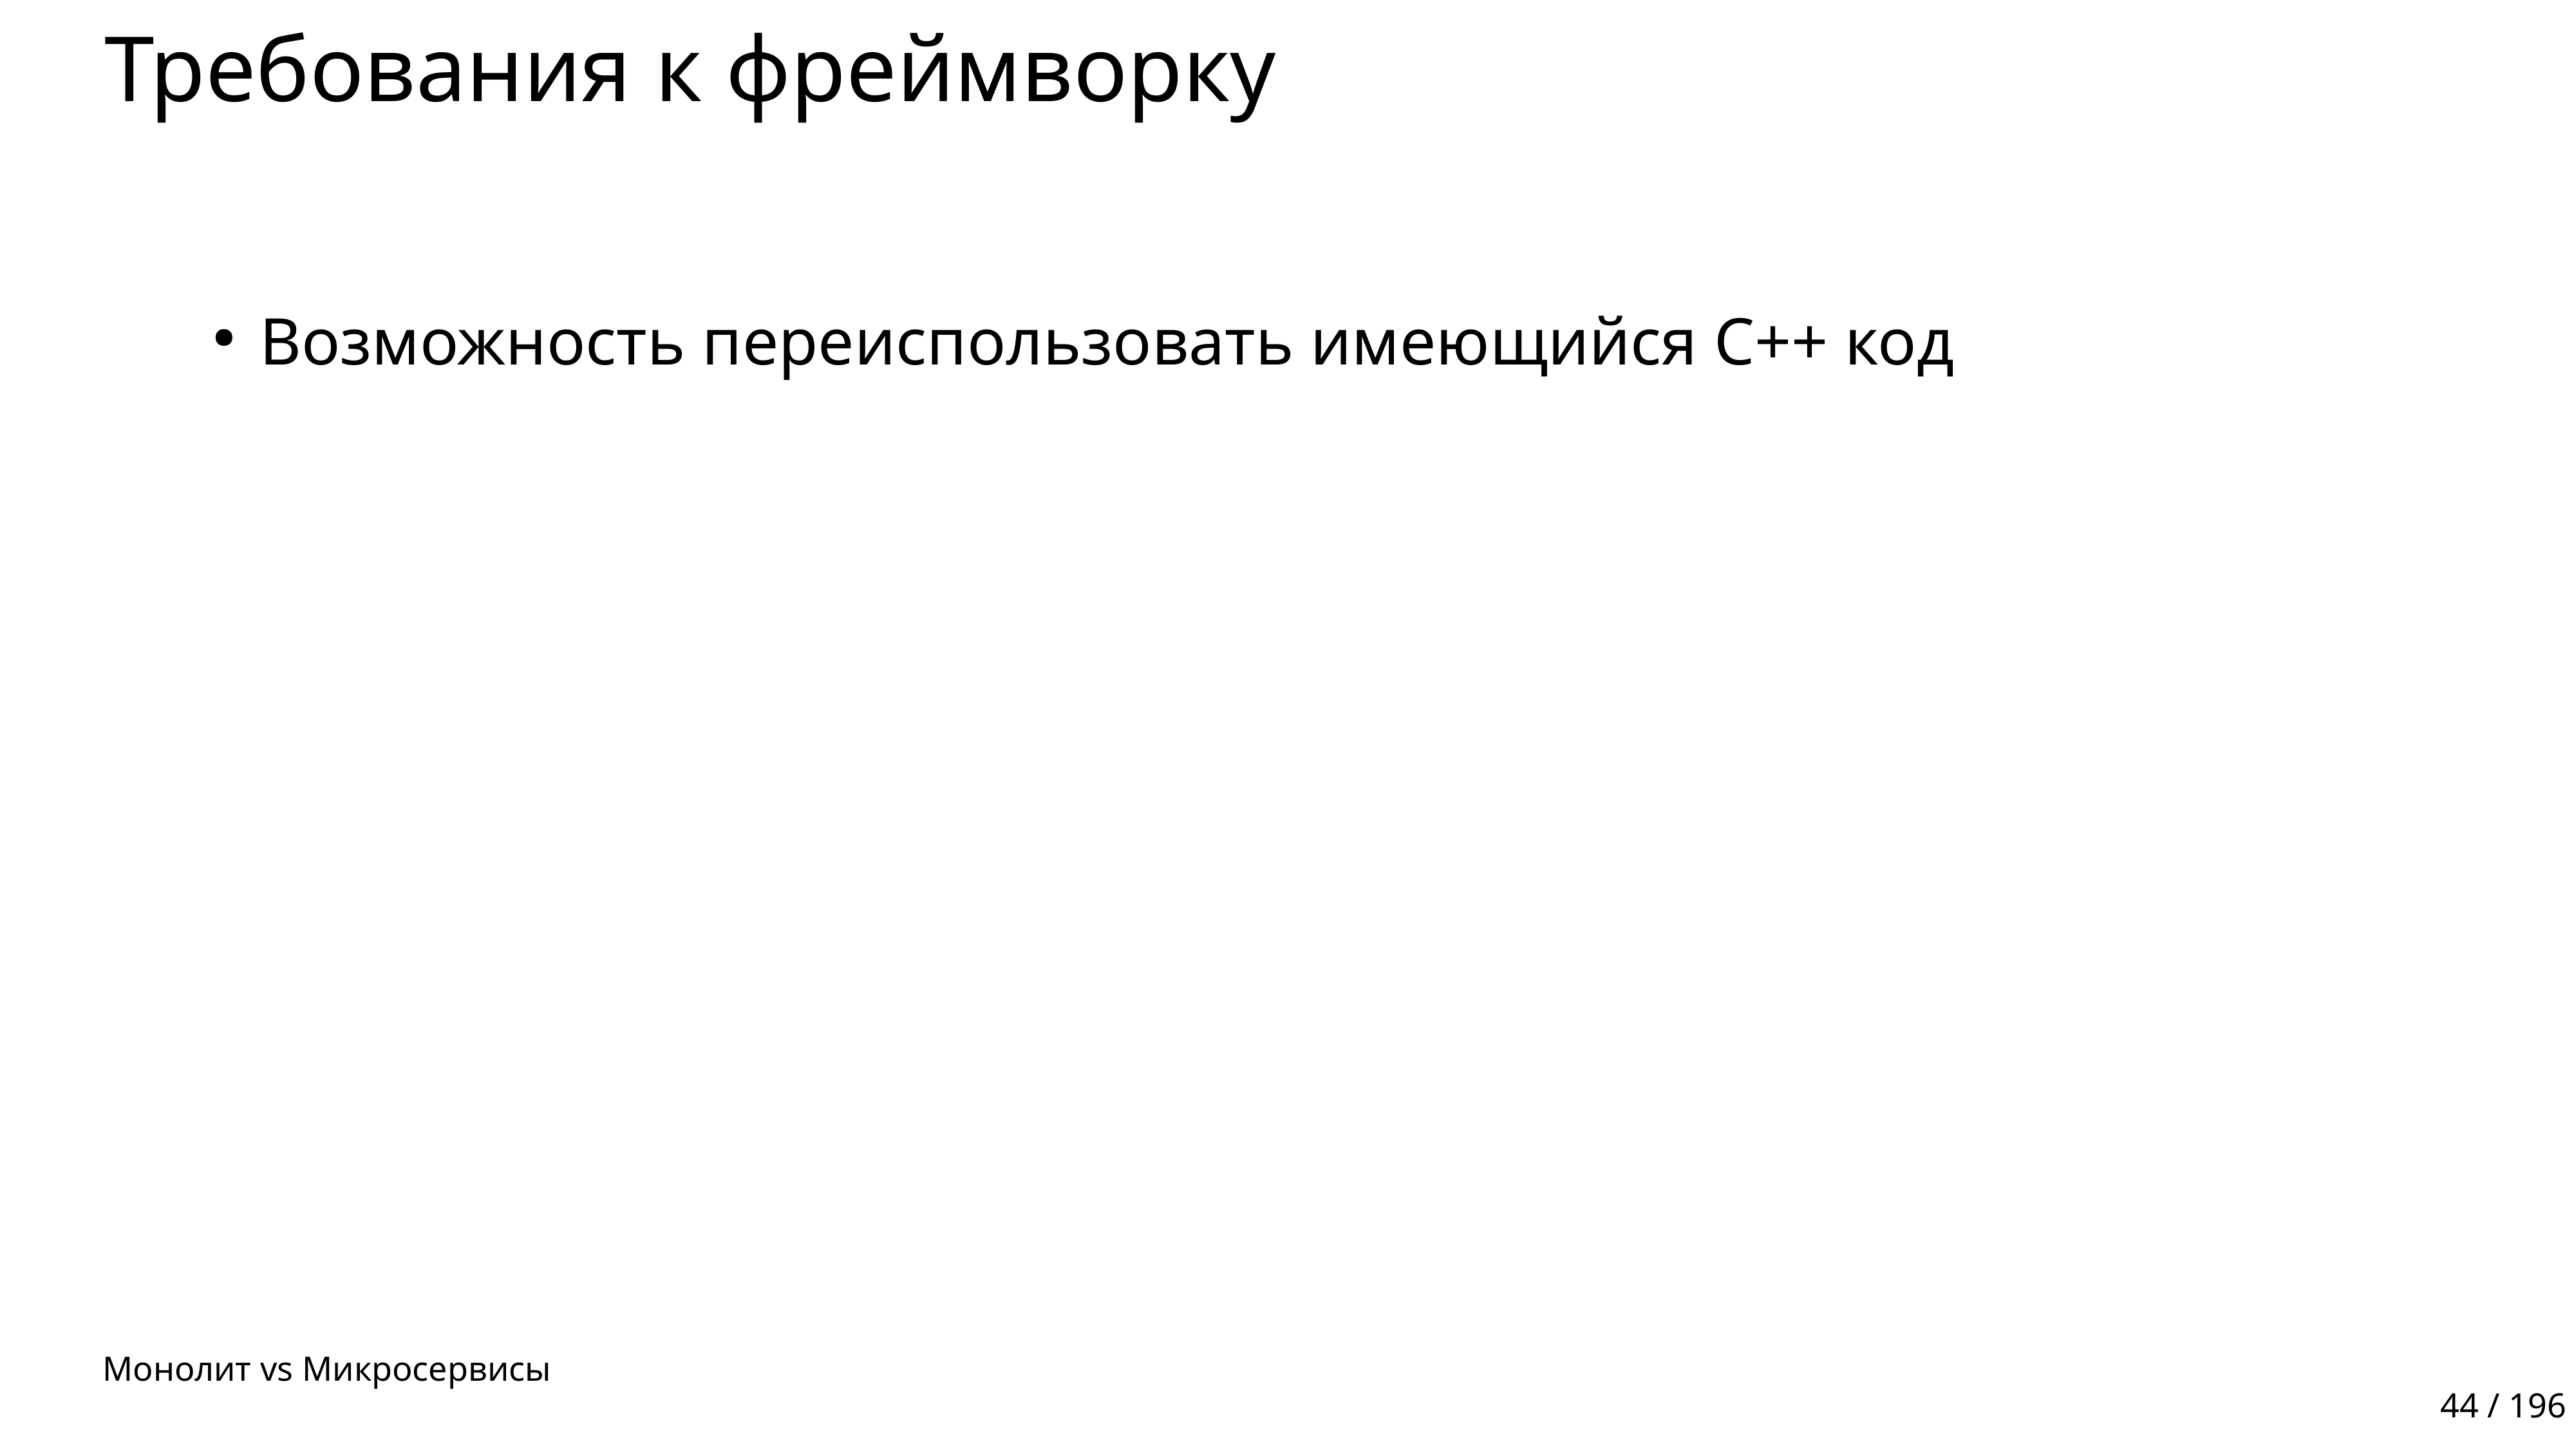

Требования к фреймворку
# Возможность переиспользовать имеющийся C++ код
Монолит vs Микросервисы